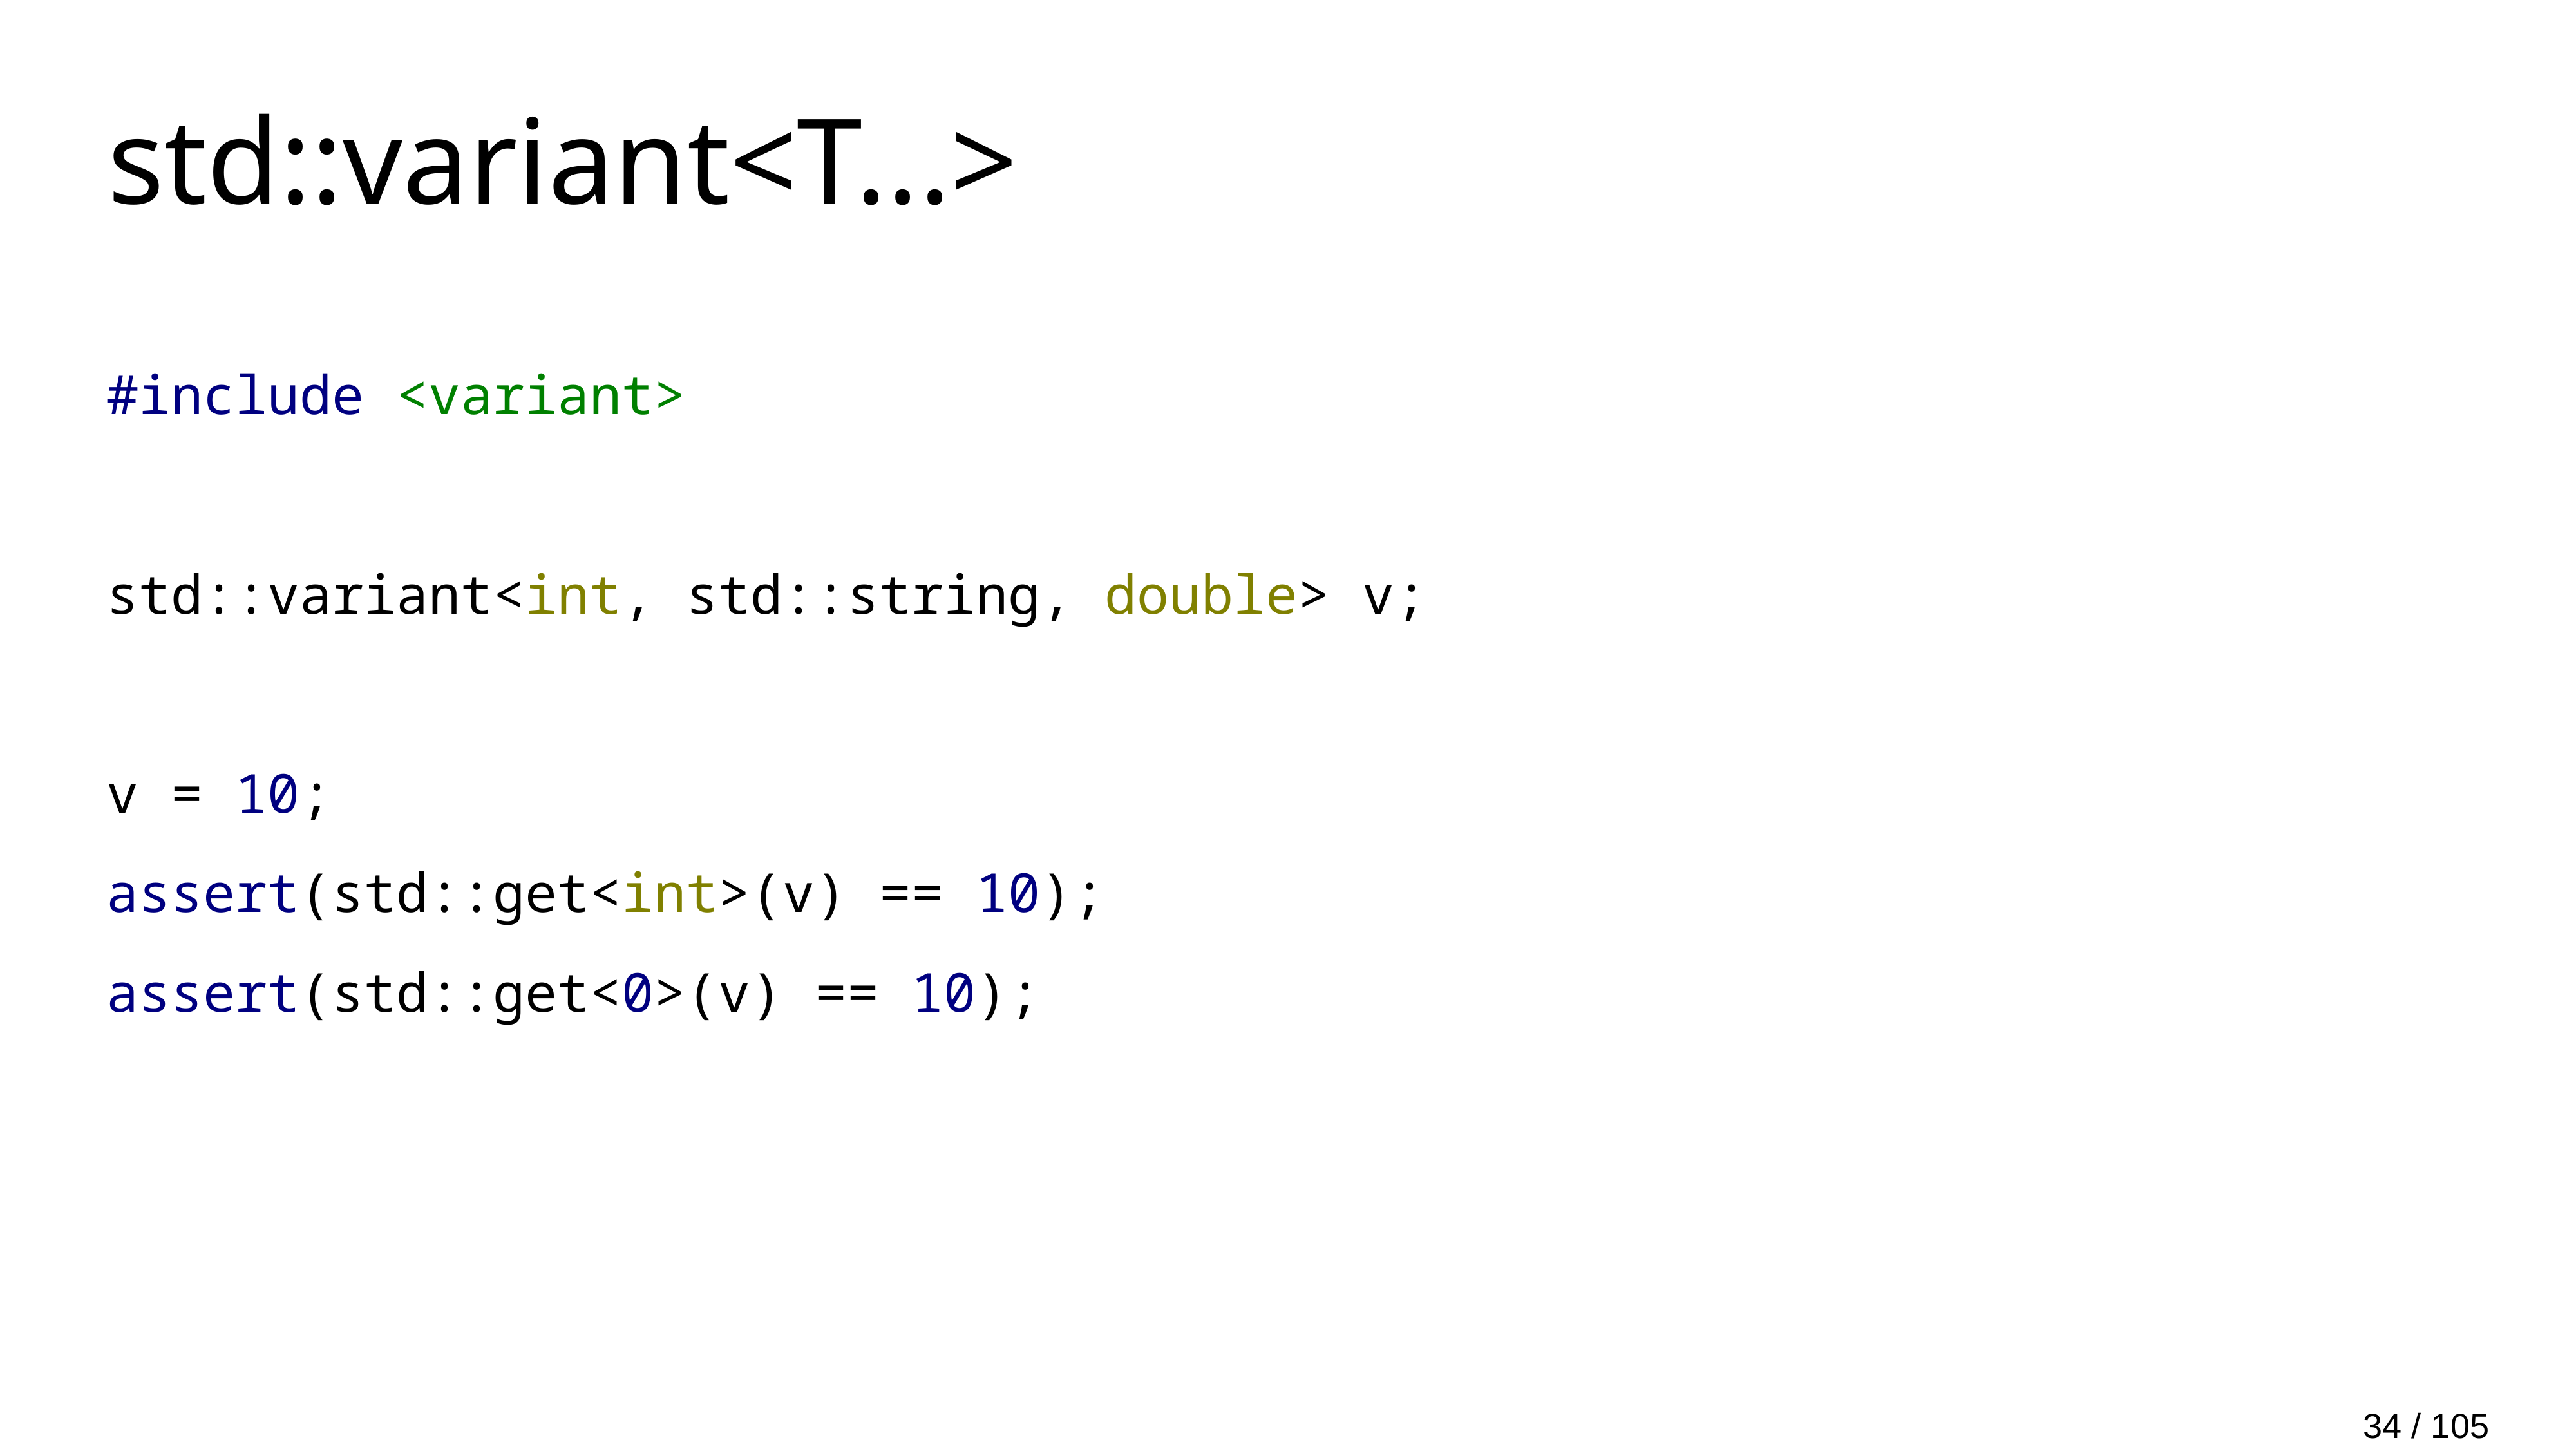

# std::variant<T...>
#include <variant>
std::variant<int, std::string, double> v;
v = 10;
assert(std::get<int>(v) == 10);
assert(std::get<0>(v) == 10);